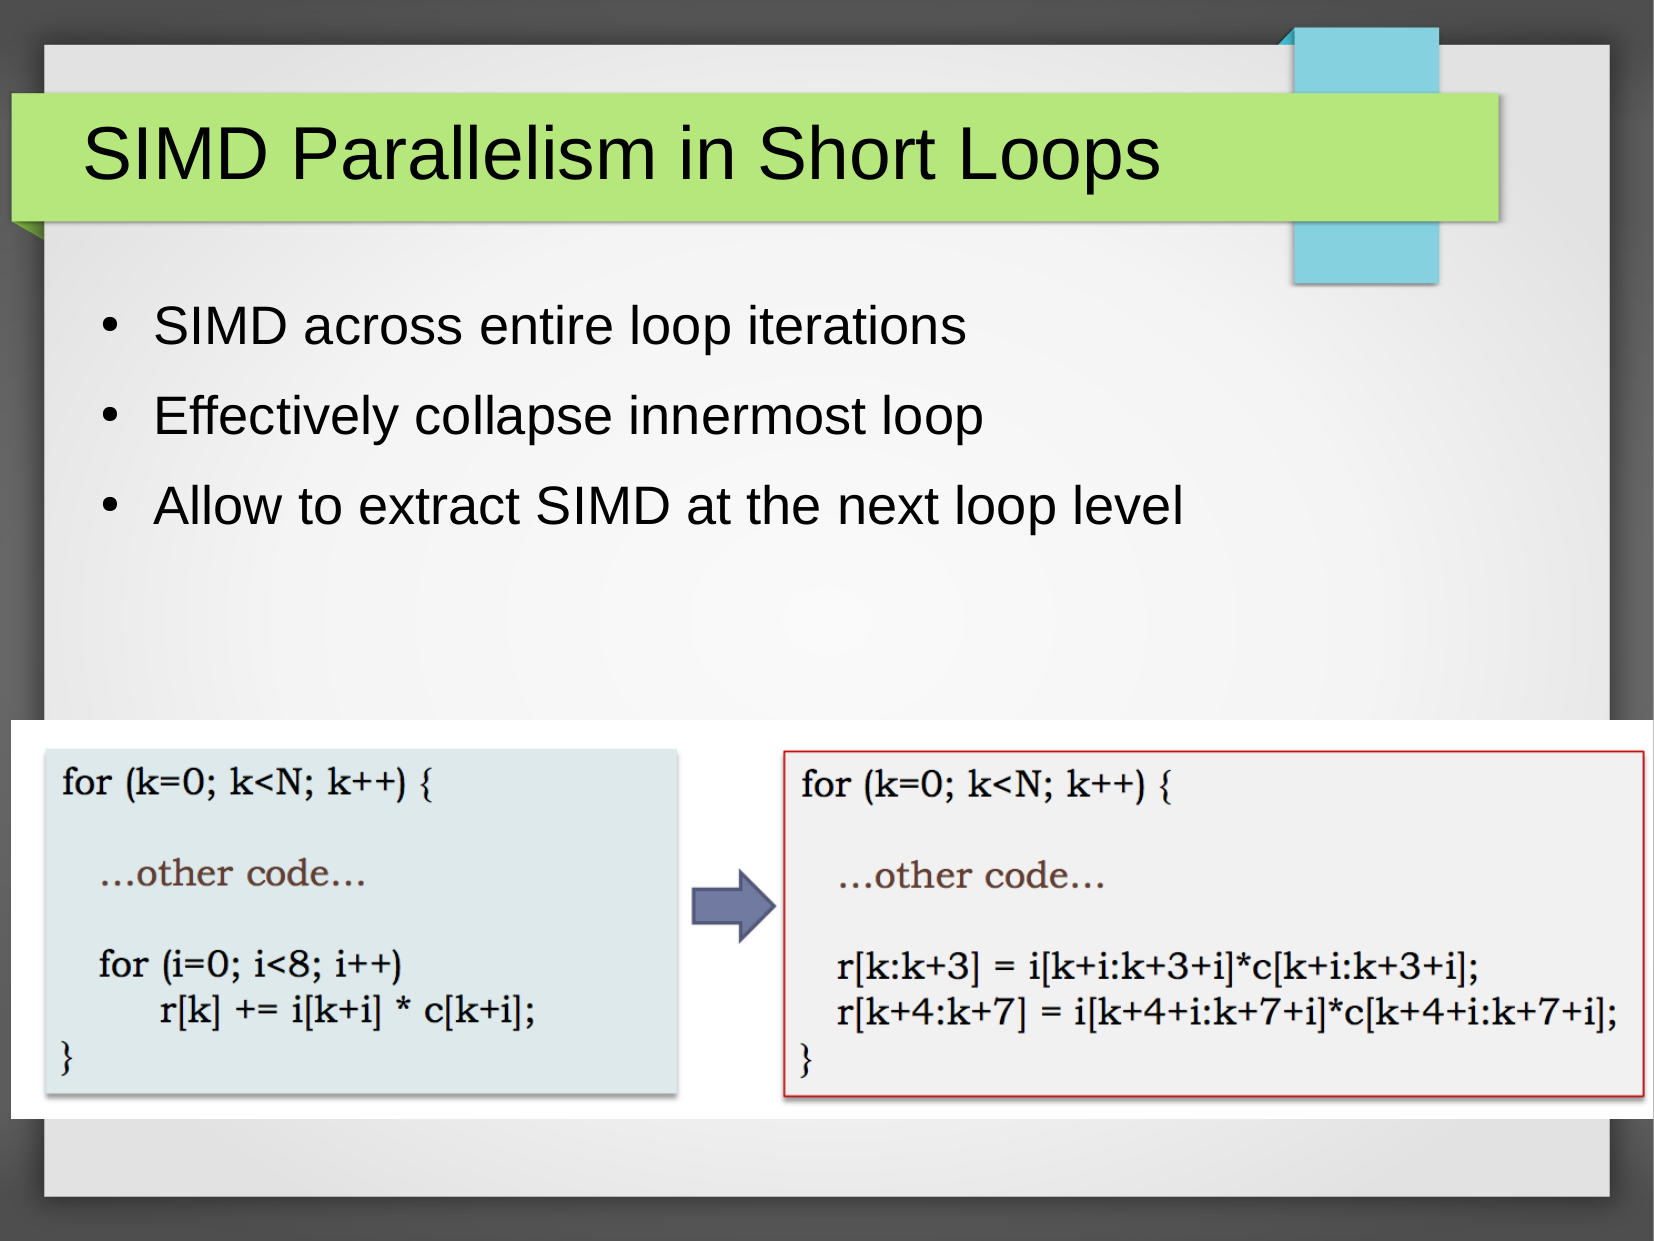

# SIMD Parallelism in Short Loops
SIMD across entire loop iterations
Effectively collapse innermost loop
Allow to extract SIMD at the next loop level